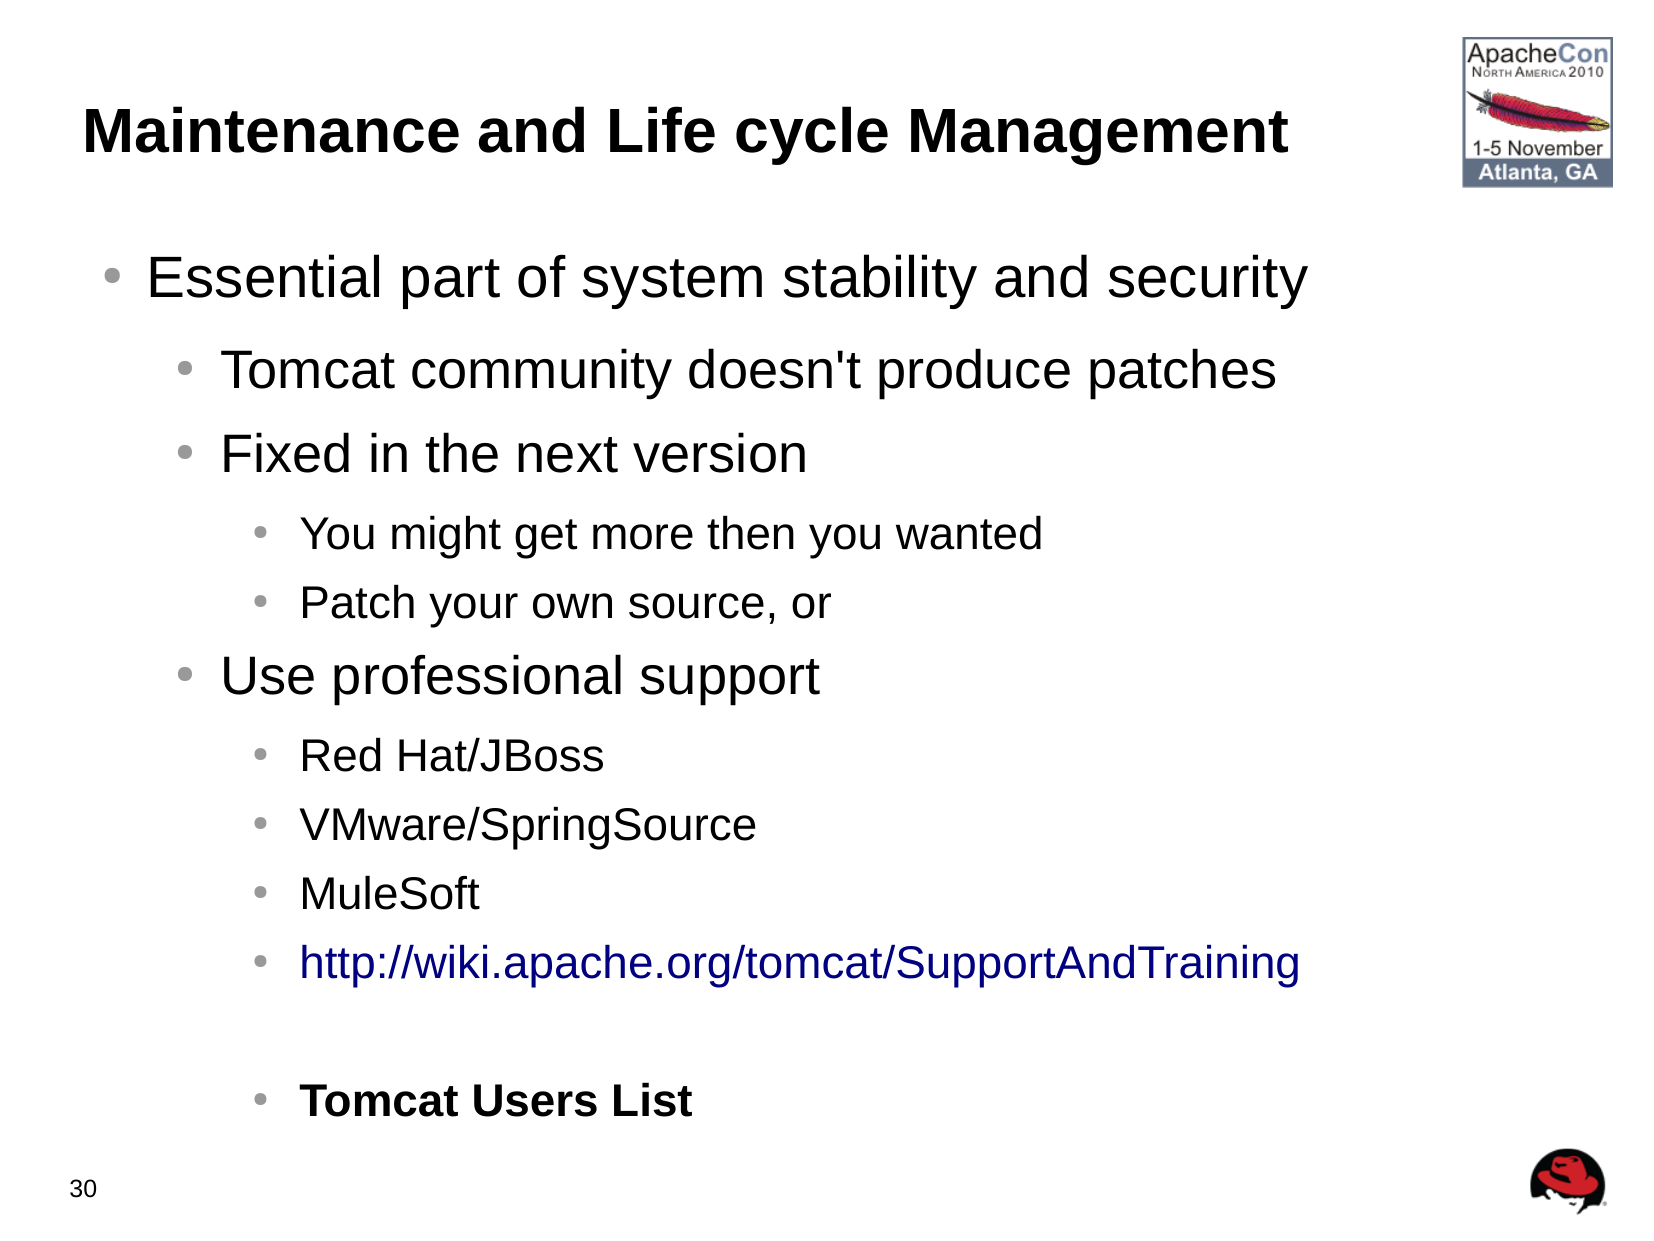

# Maintenance and Life cycle Management
Essential part of system stability and security
Tomcat community doesn't produce patches
Fixed in the next version
You might get more then you wanted
Patch your own source, or
Use professional support
Red Hat/JBoss
VMware/SpringSource
MuleSoft
http://wiki.apache.org/tomcat/SupportAndTraining
Tomcat Users List